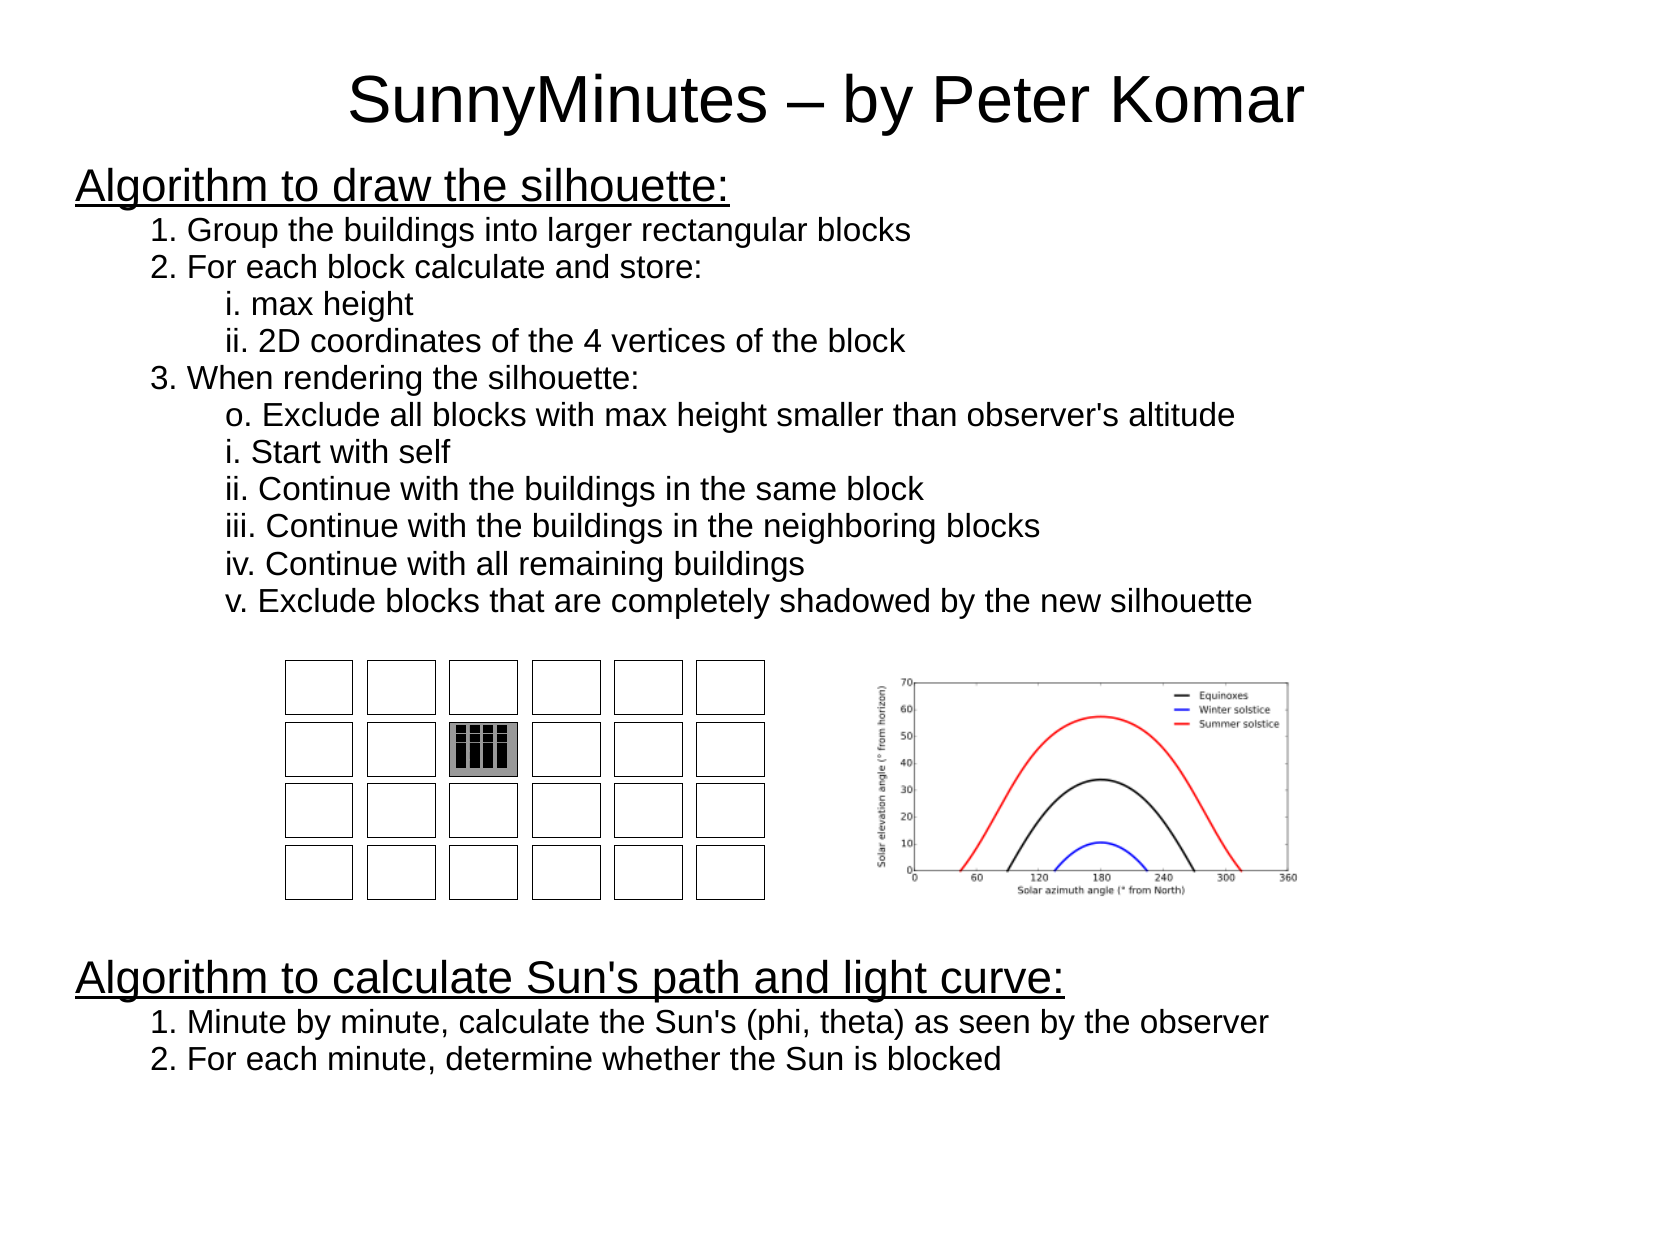

# SunnyMinutes – by Peter Komar
Algorithm to draw the silhouette:
	1. Group the buildings into larger rectangular blocks
 	2. For each block calculate and store:
 		i. max height
 		ii. 2D coordinates of the 4 vertices of the block
	3. When rendering the silhouette:
 		o. Exclude all blocks with max height smaller than observer's altitude
 		i. Start with self
 		ii. Continue with the buildings in the same block
 		iii. Continue with the buildings in the neighboring blocks
 		iv. Continue with all remaining buildings
 		v. Exclude blocks that are completely shadowed by the new silhouette
Algorithm to calculate Sun's path and light curve:
	1. Minute by minute, calculate the Sun's (phi, theta) as seen by the observer
	2. For each minute, determine whether the Sun is blocked